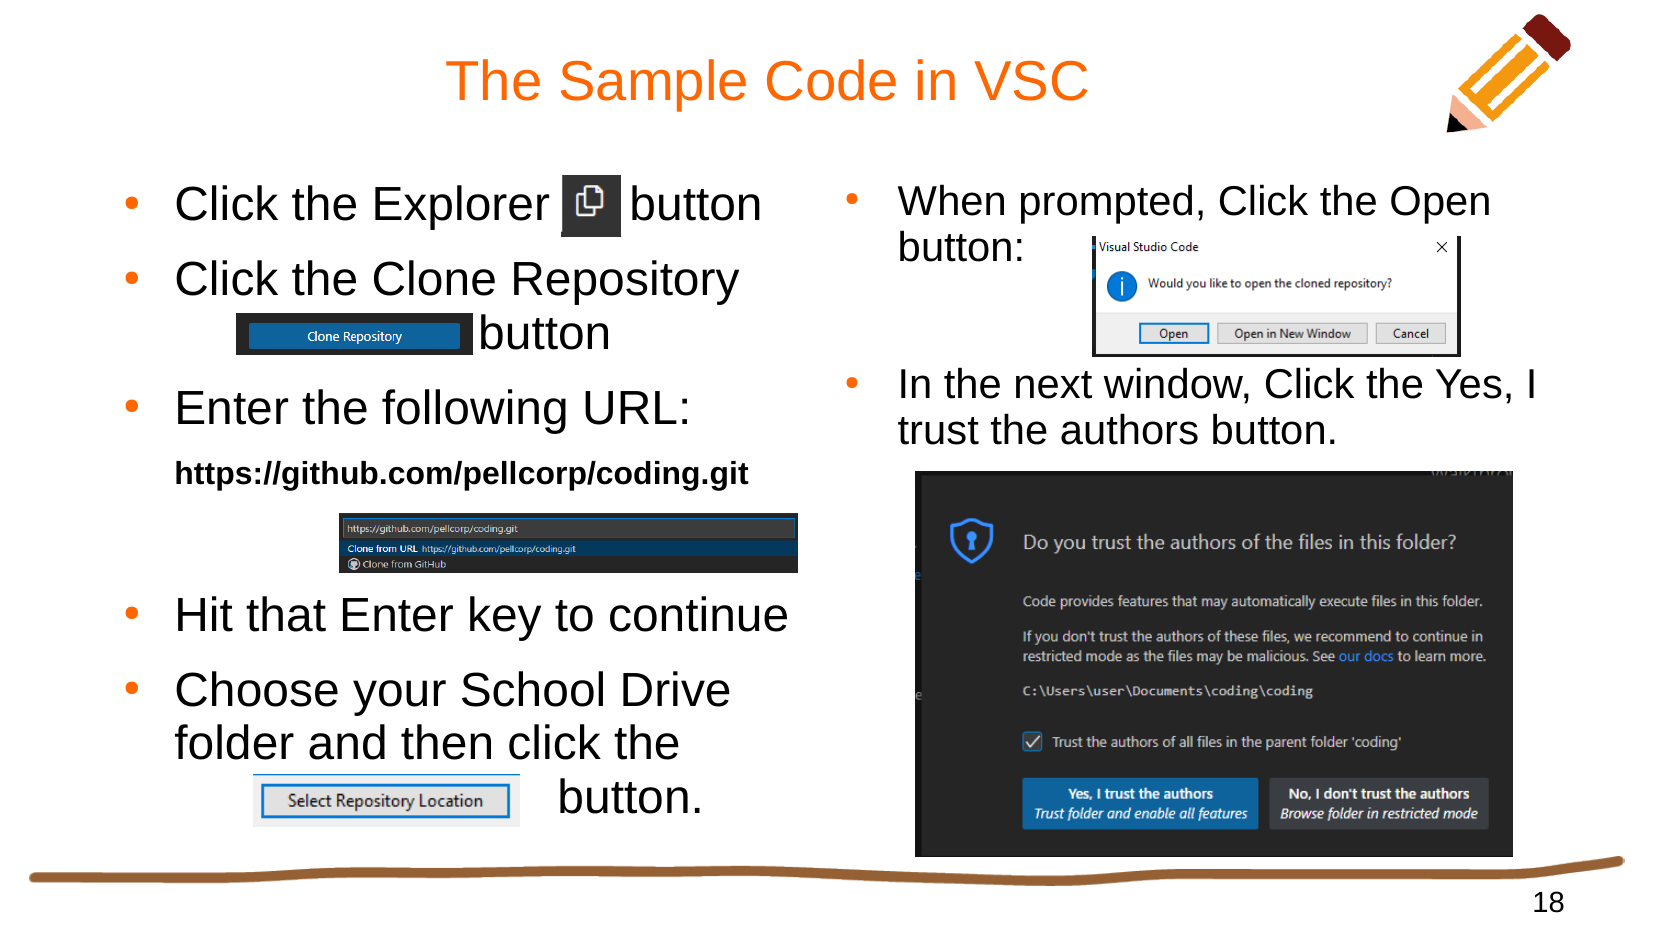

# The Sample Code in VSC
Click the Explorer button
Click the Clone Repository button
Enter the following URL:
https://github.com/pellcorp/coding.git
Hit that Enter key to continue
Choose your School Drive folder and then click the button.
When prompted, Click the Open button:
In the next window, Click the Yes, I trust the authors button.
18